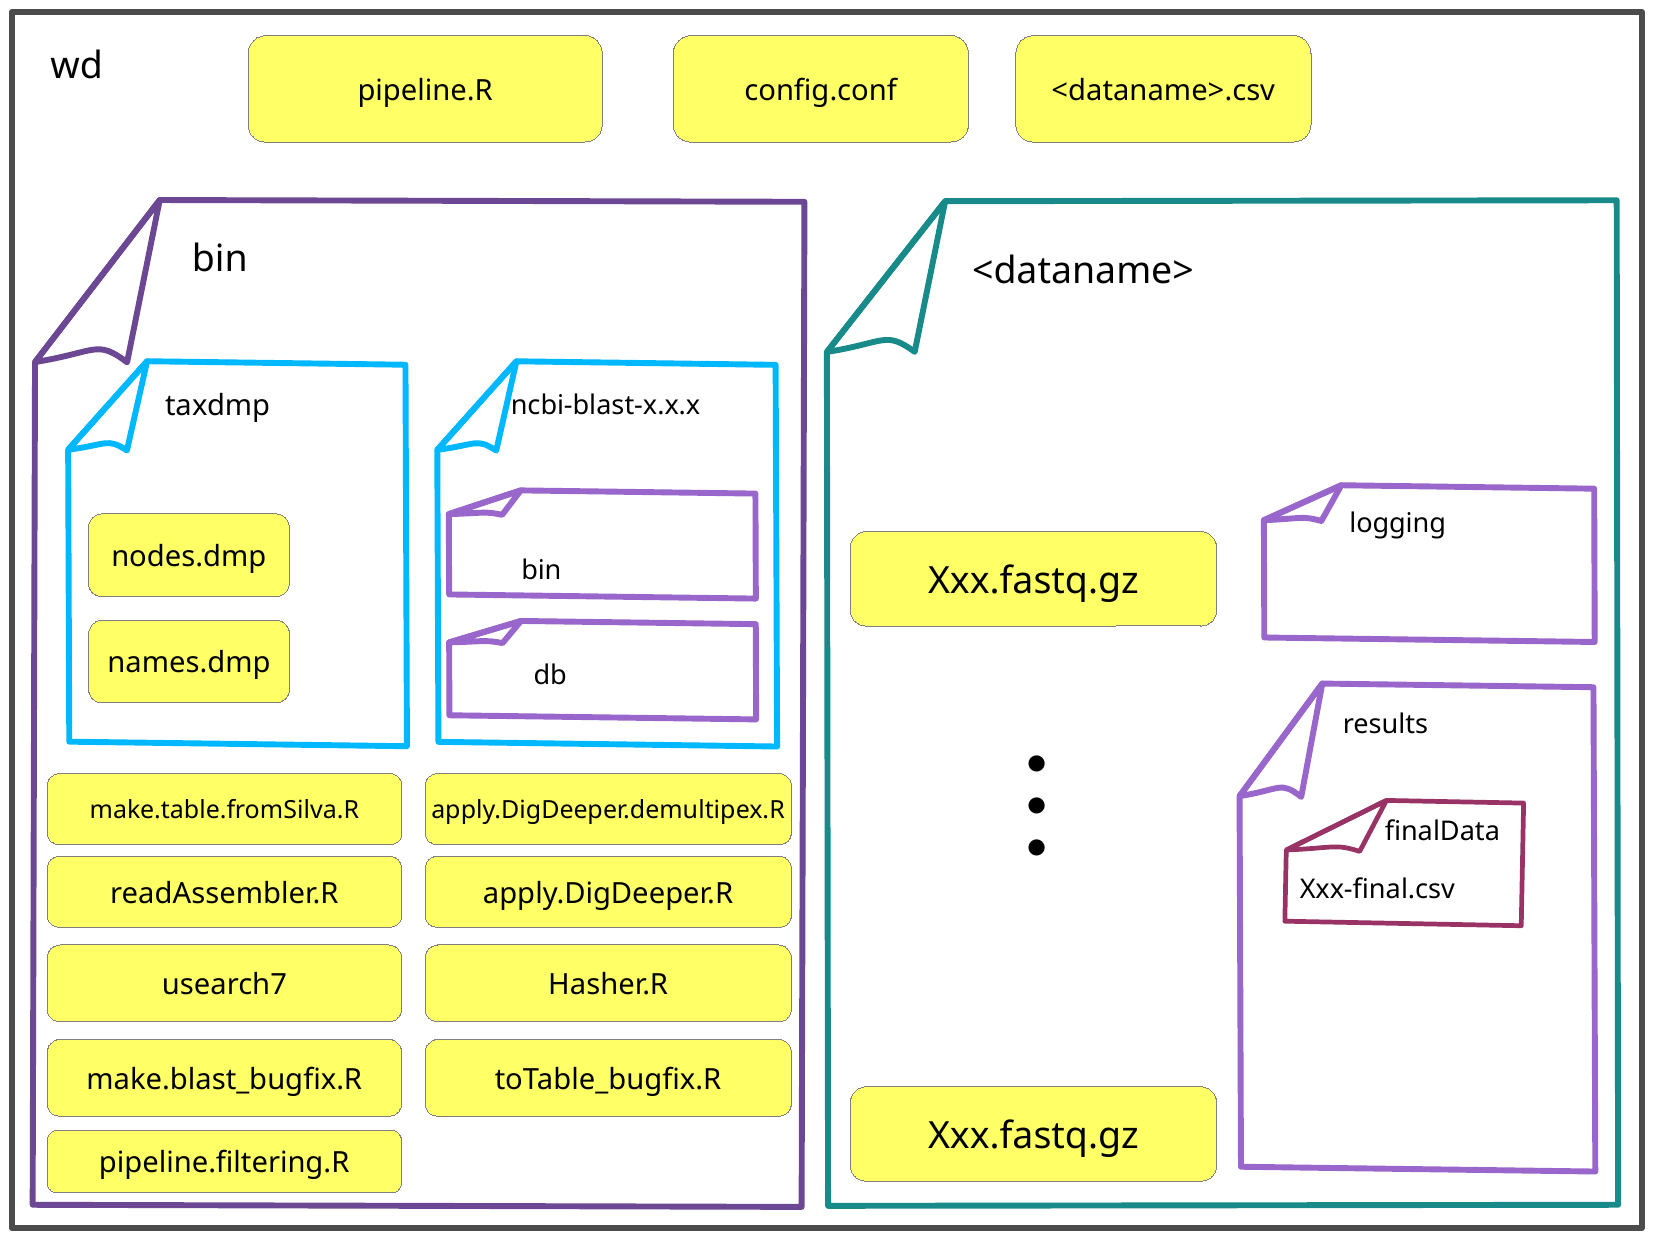

wd
pipeline.R
config.conf
<dataname>.csv
bin
<dataname>
taxdmp
ncbi-blast-x.x.x
logging
nodes.dmp
Xxx.fastq.gz
bin
names.dmp
db
results
●
●
●
make.table.fromSilva.R
apply.DigDeeper.demultipex.R
finalData
readAssembler.R
apply.DigDeeper.R
Xxx-final.csv
usearch7
Hasher.R
make.blast_bugfix.R
toTable_bugfix.R
Xxx.fastq.gz
pipeline.filtering.R